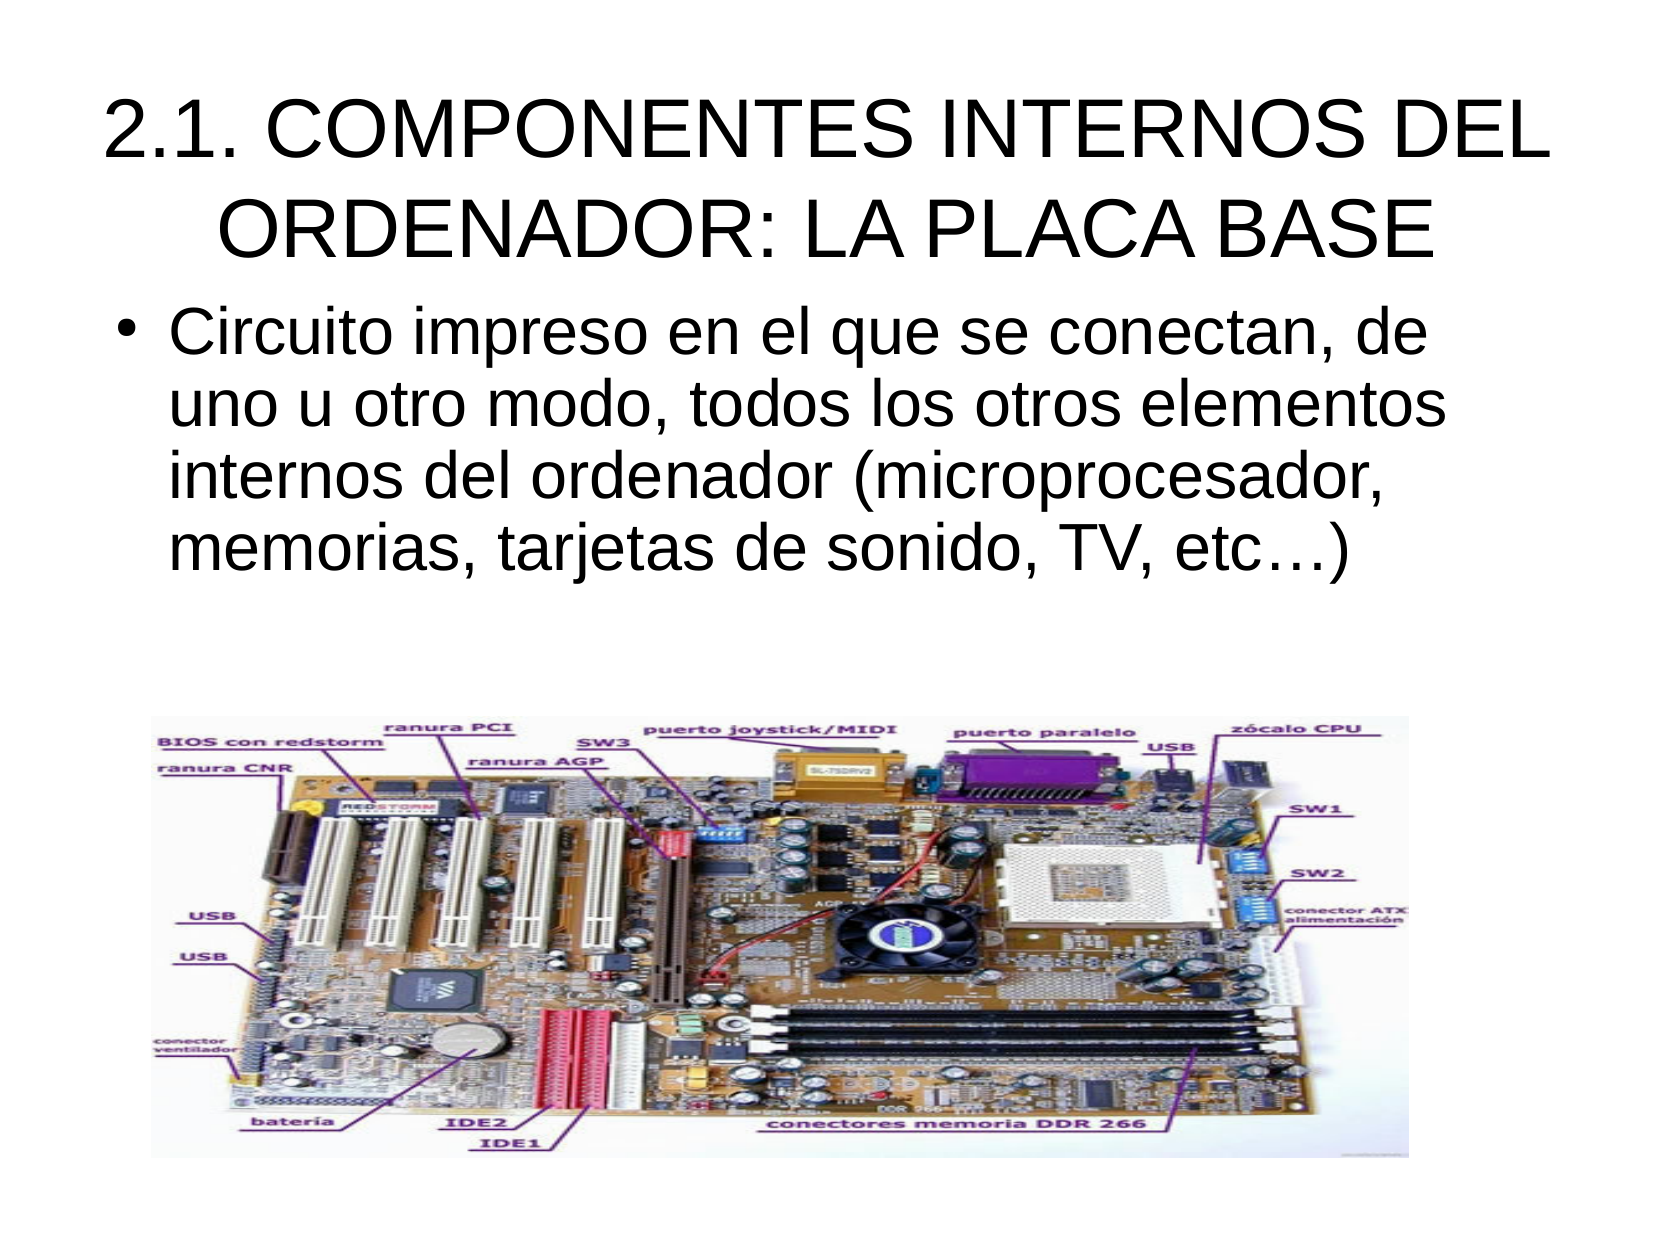

# 2.1. COMPONENTES INTERNOS DEL ORDENADOR: LA PLACA BASE
Circuito impreso en el que se conectan, de uno u otro modo, todos los otros elementos internos del ordenador (microprocesador, memorias, tarjetas de sonido, TV, etc…)